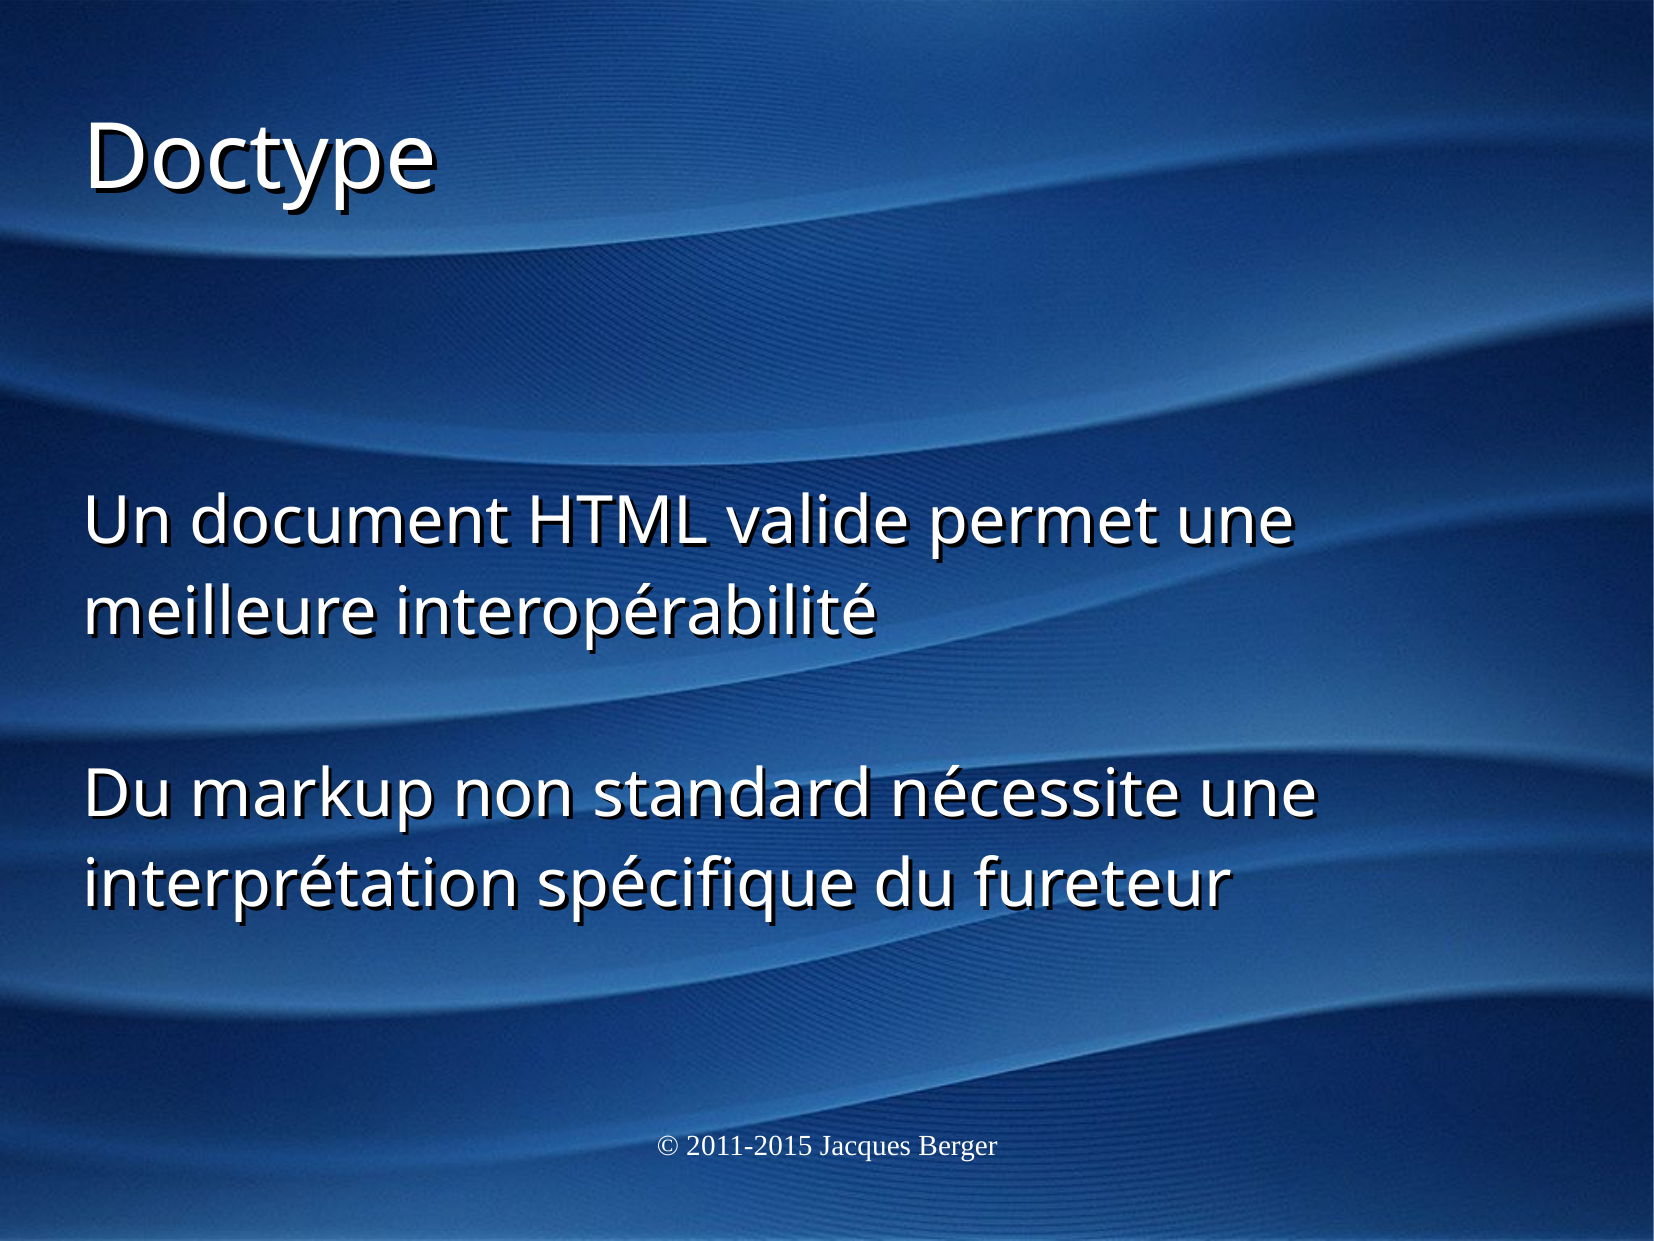

# Doctype
Un document HTML valide permet une meilleure interopérabilité
Du markup non standard nécessite une interprétation spécifique du fureteur
© 2011-2015 Jacques Berger